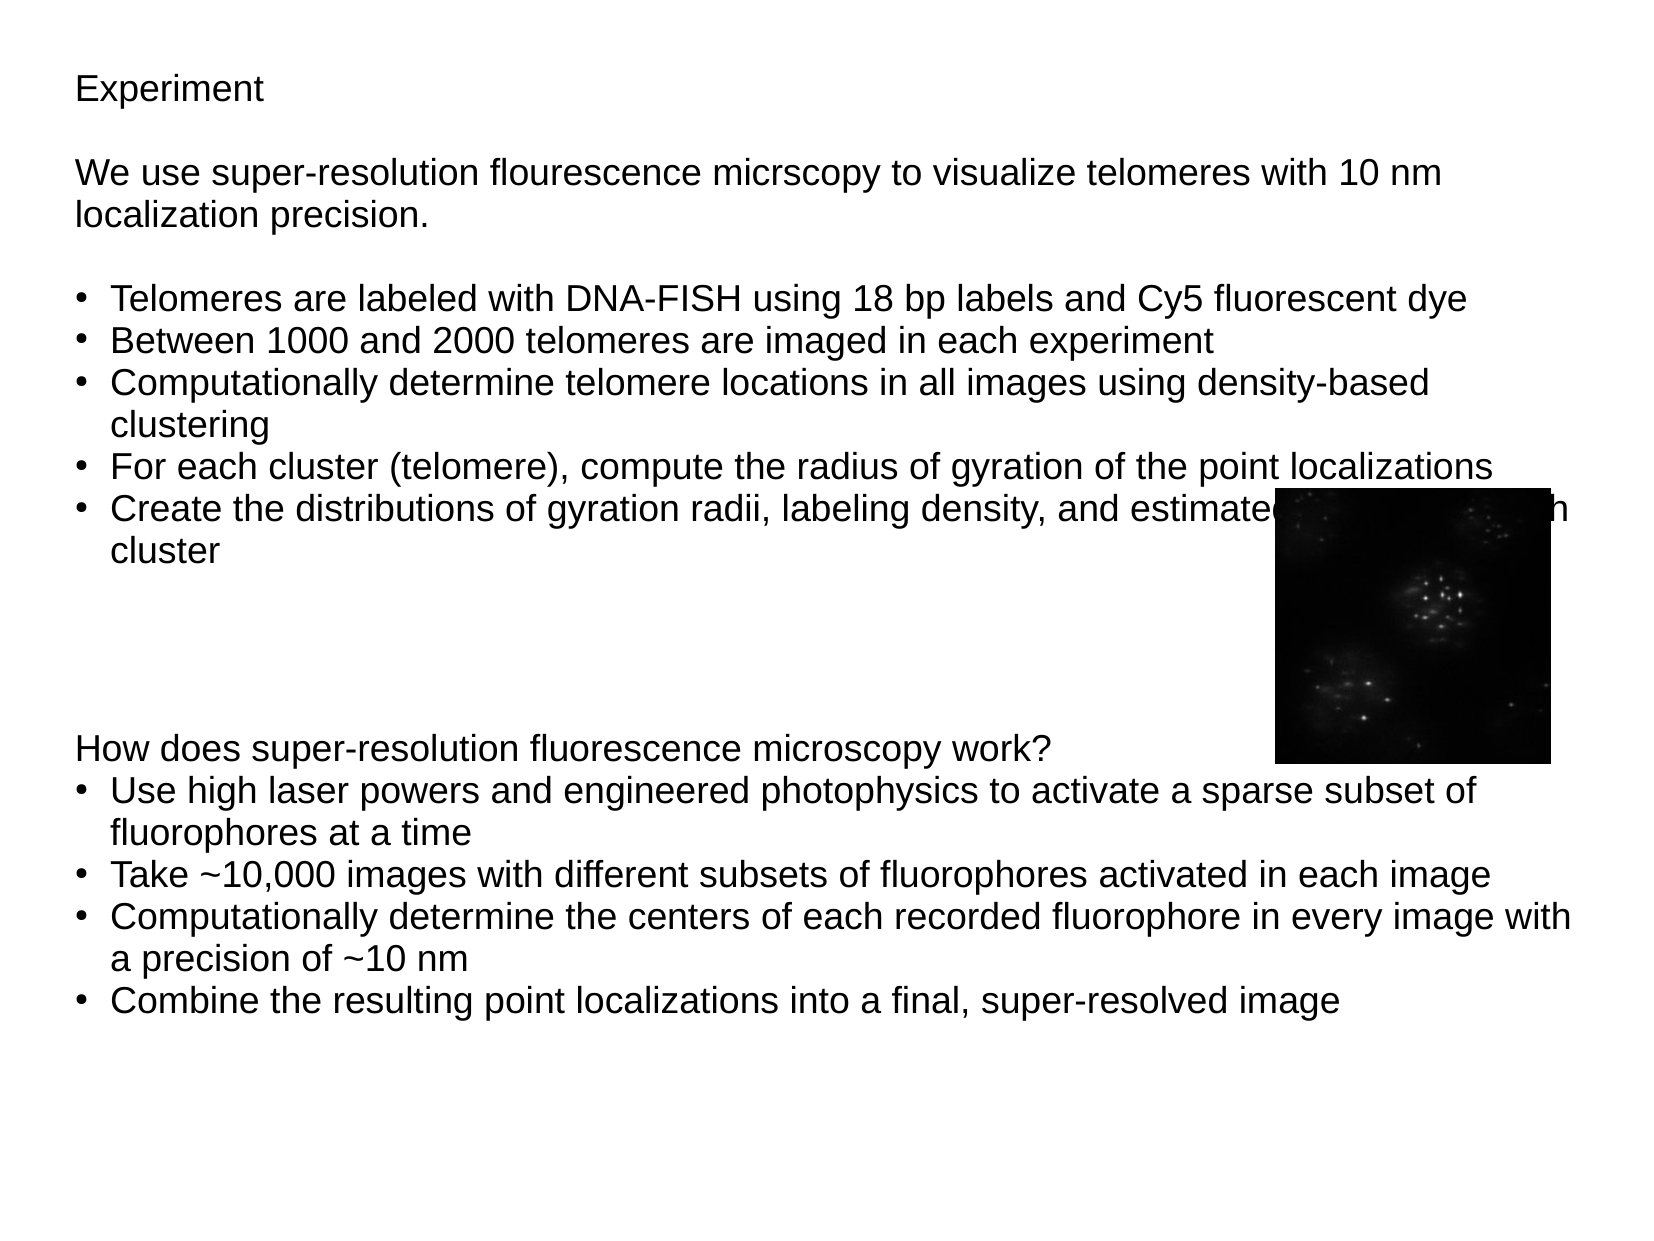

Experiment
We use super-resolution flourescence micrscopy to visualize telomeres with 10 nm localization precision.
Telomeres are labeled with DNA-FISH using 18 bp labels and Cy5 fluorescent dye
Between 1000 and 2000 telomeres are imaged in each experiment
Computationally determine telomere locations in all images using density-based clustering
For each cluster (telomere), compute the radius of gyration of the point localizations
Create the distributions of gyration radii, labeling density, and estimated volume for each cluster
How does super-resolution fluorescence microscopy work?
Use high laser powers and engineered photophysics to activate a sparse subset of fluorophores at a time
Take ~10,000 images with different subsets of fluorophores activated in each image
Computationally determine the centers of each recorded fluorophore in every image with a precision of ~10 nm
Combine the resulting point localizations into a final, super-resolved image